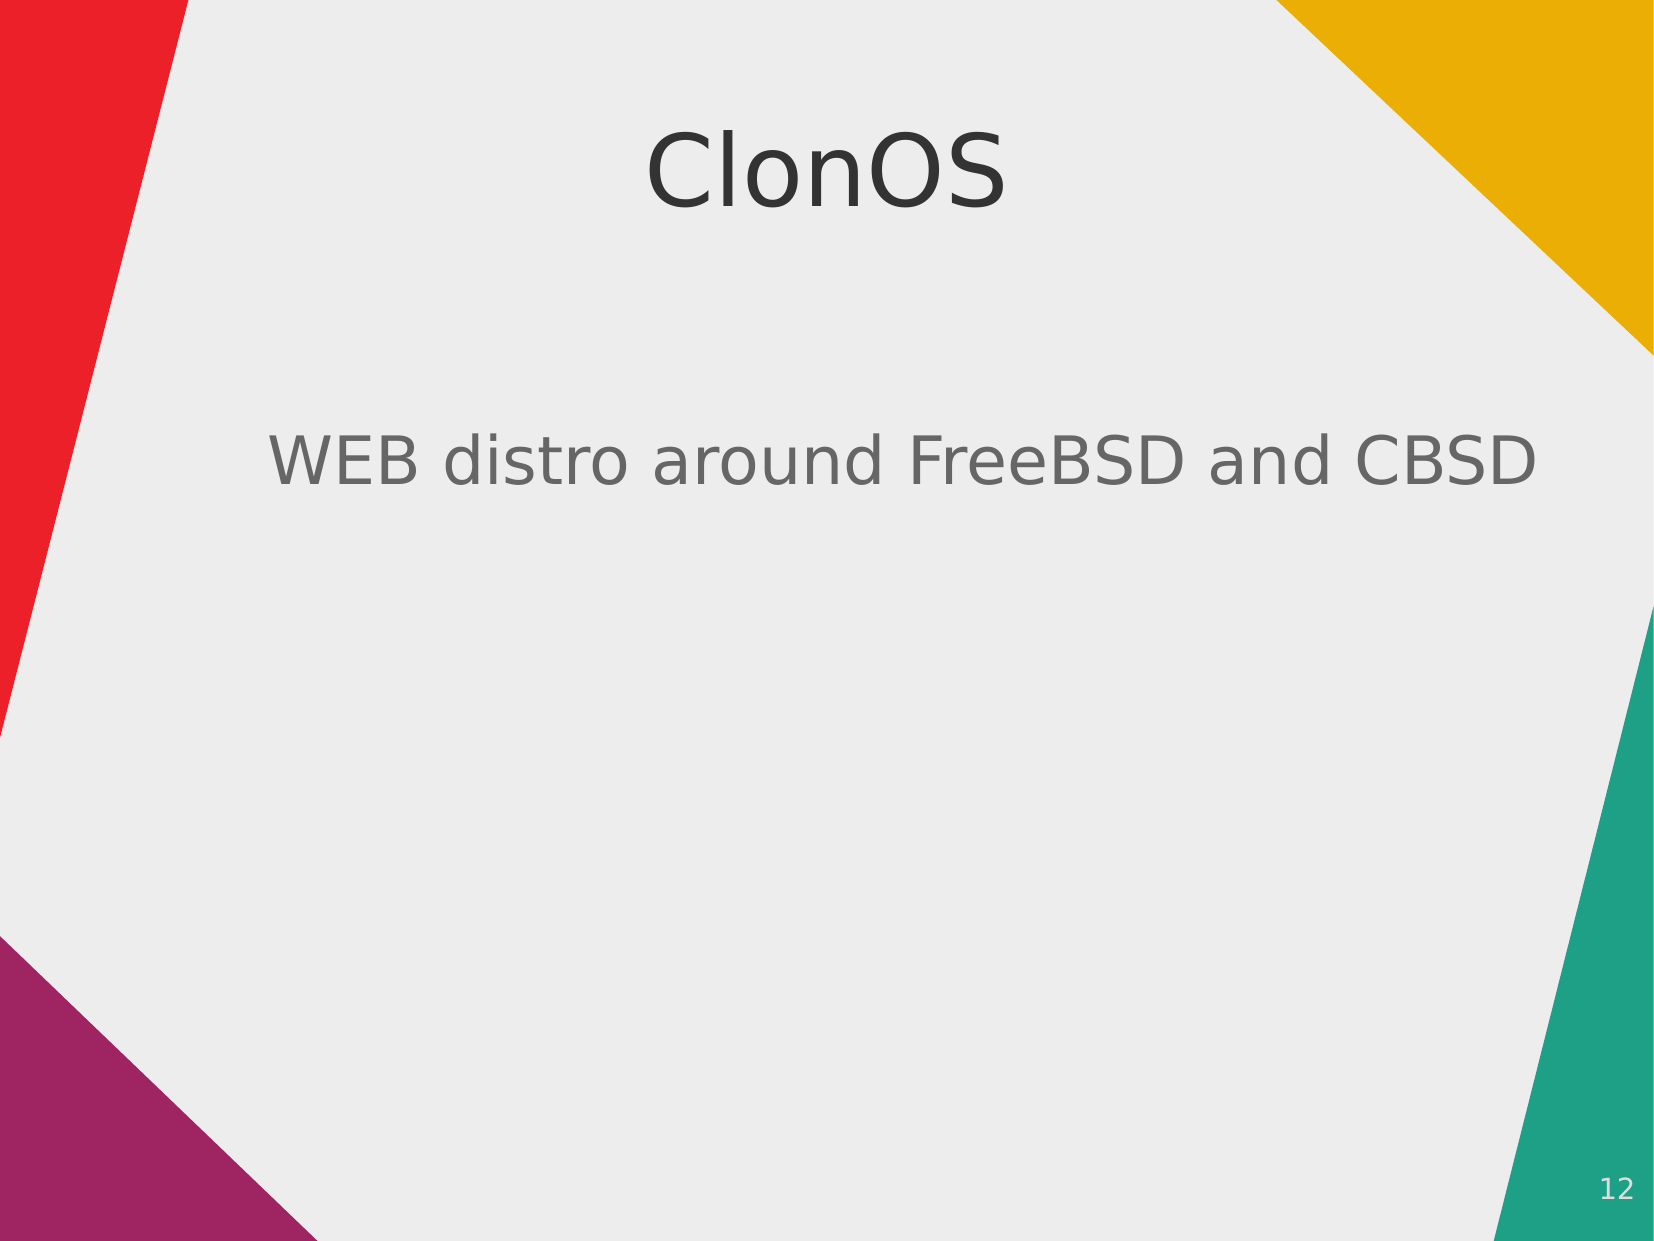

# ClonOS
WEB distro around FreeBSD and CBSD
12